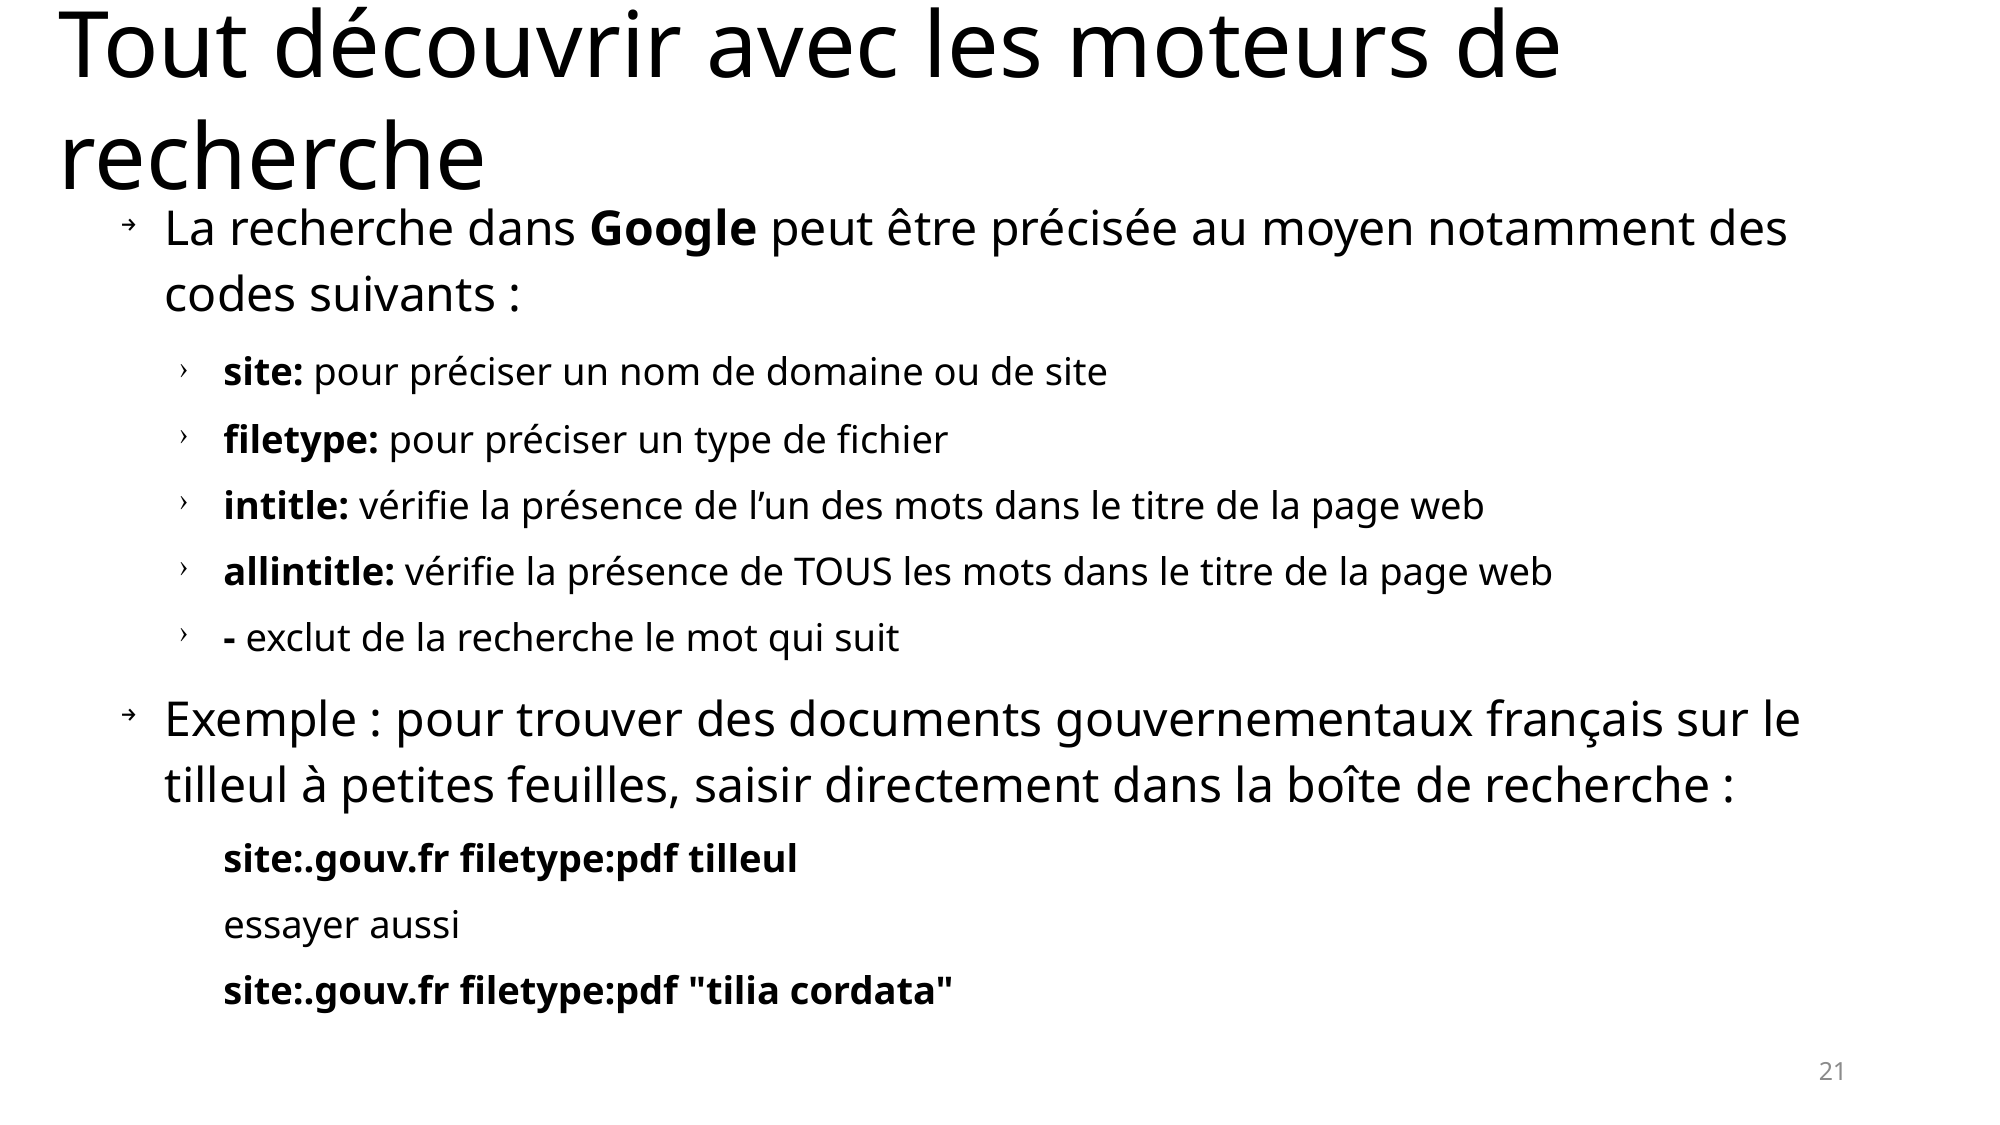

# Tout découvrir avec les moteurs de recherche
La recherche dans Google peut être précisée au moyen notamment des codes suivants :
site: pour préciser un nom de domaine ou de site
filetype: pour préciser un type de fichier
intitle: vérifie la présence de l’un des mots dans le titre de la page web
allintitle: vérifie la présence de TOUS les mots dans le titre de la page web
- exclut de la recherche le mot qui suit
Exemple : pour trouver des documents gouvernementaux français sur le tilleul à petites feuilles, saisir directement dans la boîte de recherche :
site:.gouv.fr filetype:pdf tilleul
essayer aussi
site:.gouv.fr filetype:pdf "tilia cordata"
21